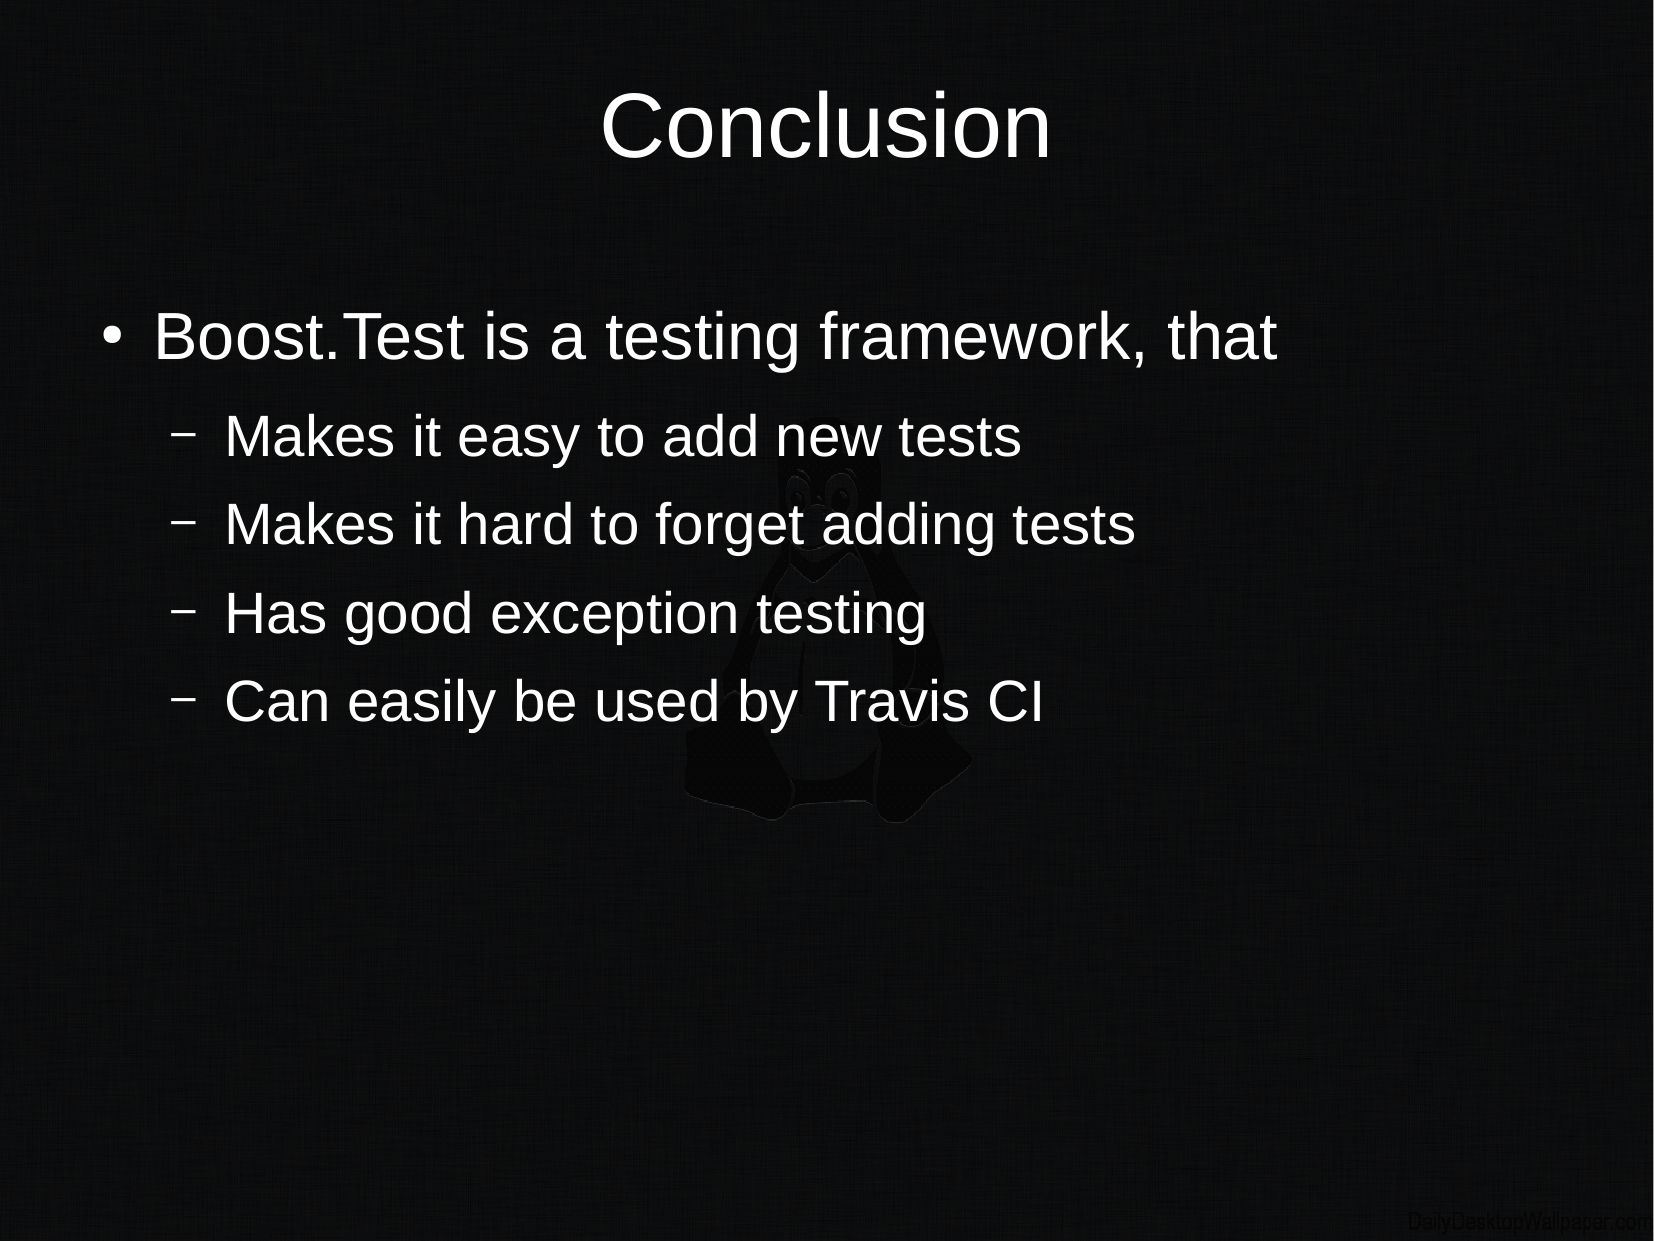

# Conclusion
Boost.Test is a testing framework, that
Makes it easy to add new tests
Makes it hard to forget adding tests
Has good exception testing
Can easily be used by Travis CI